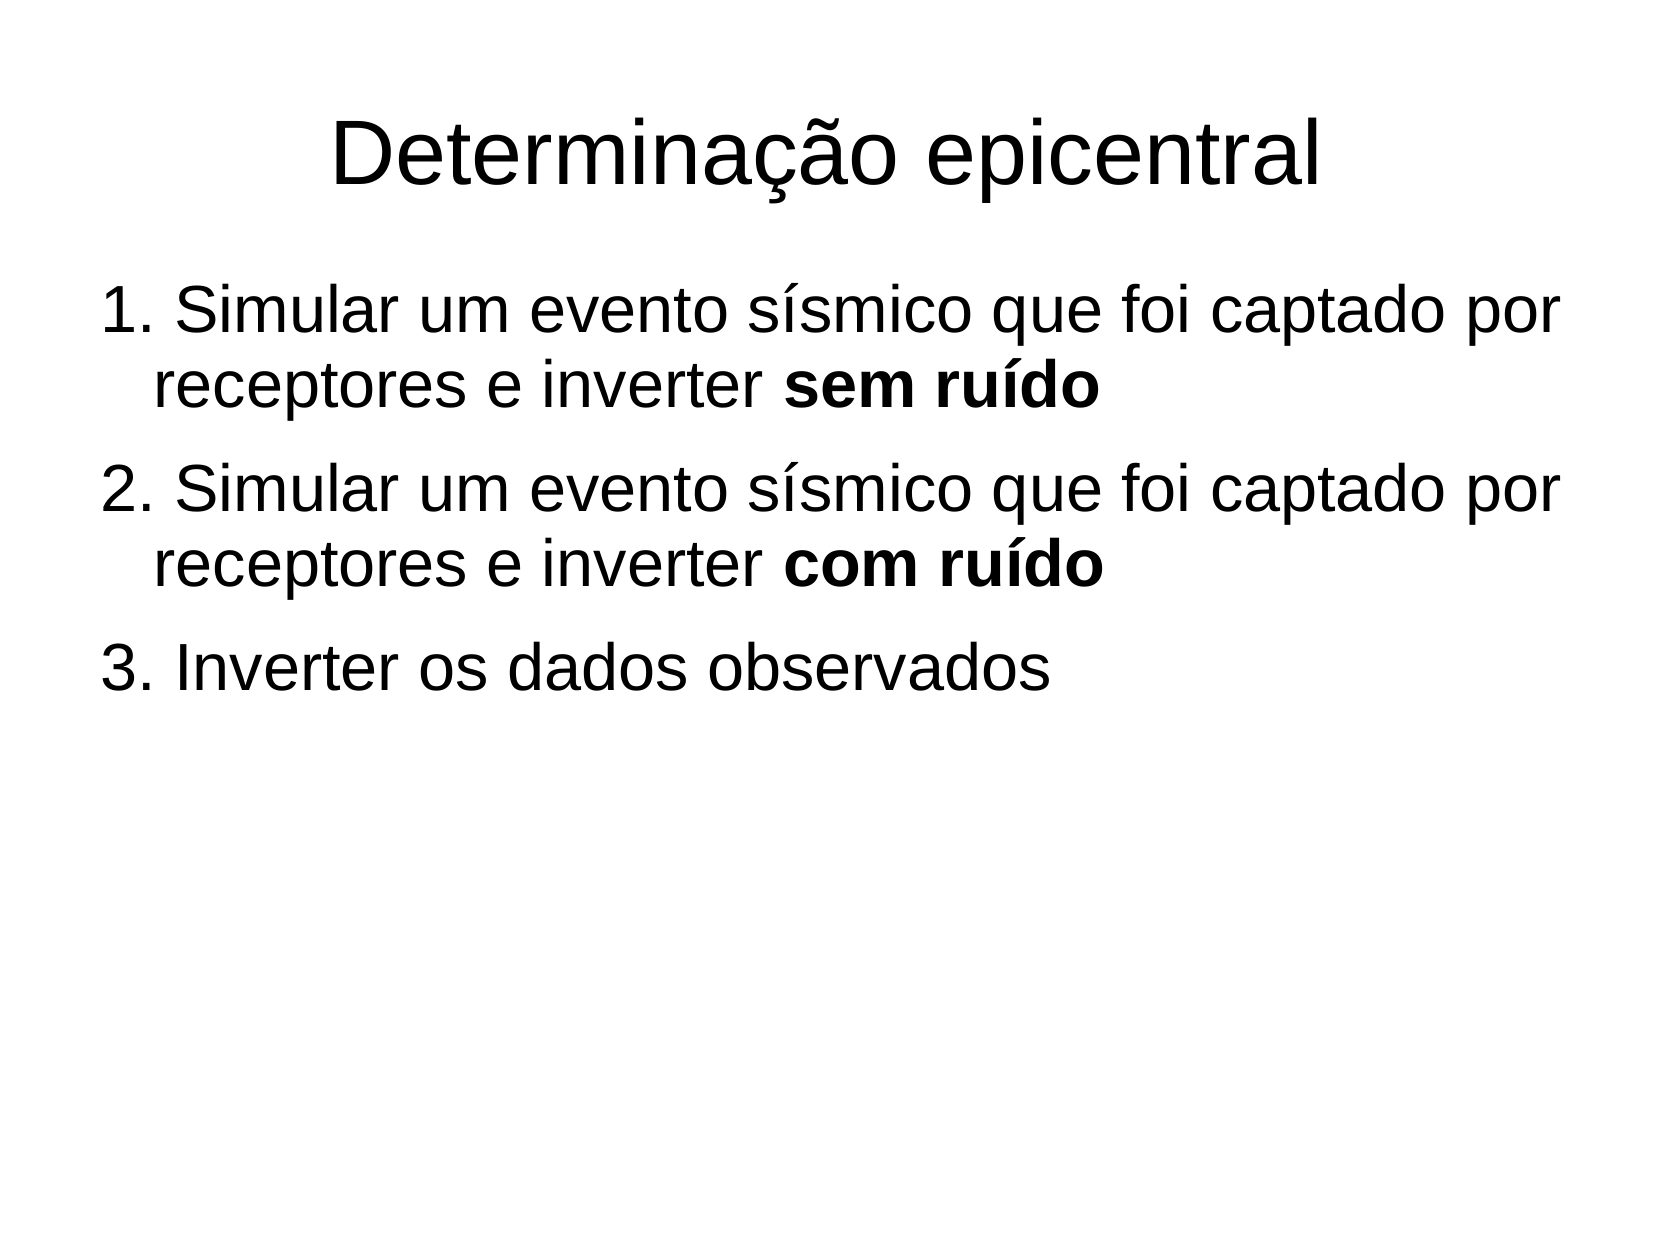

# Determinação epicentral
 Simular um evento sísmico que foi captado por receptores e inverter sem ruído
 Simular um evento sísmico que foi captado por receptores e inverter com ruído
 Inverter os dados observados